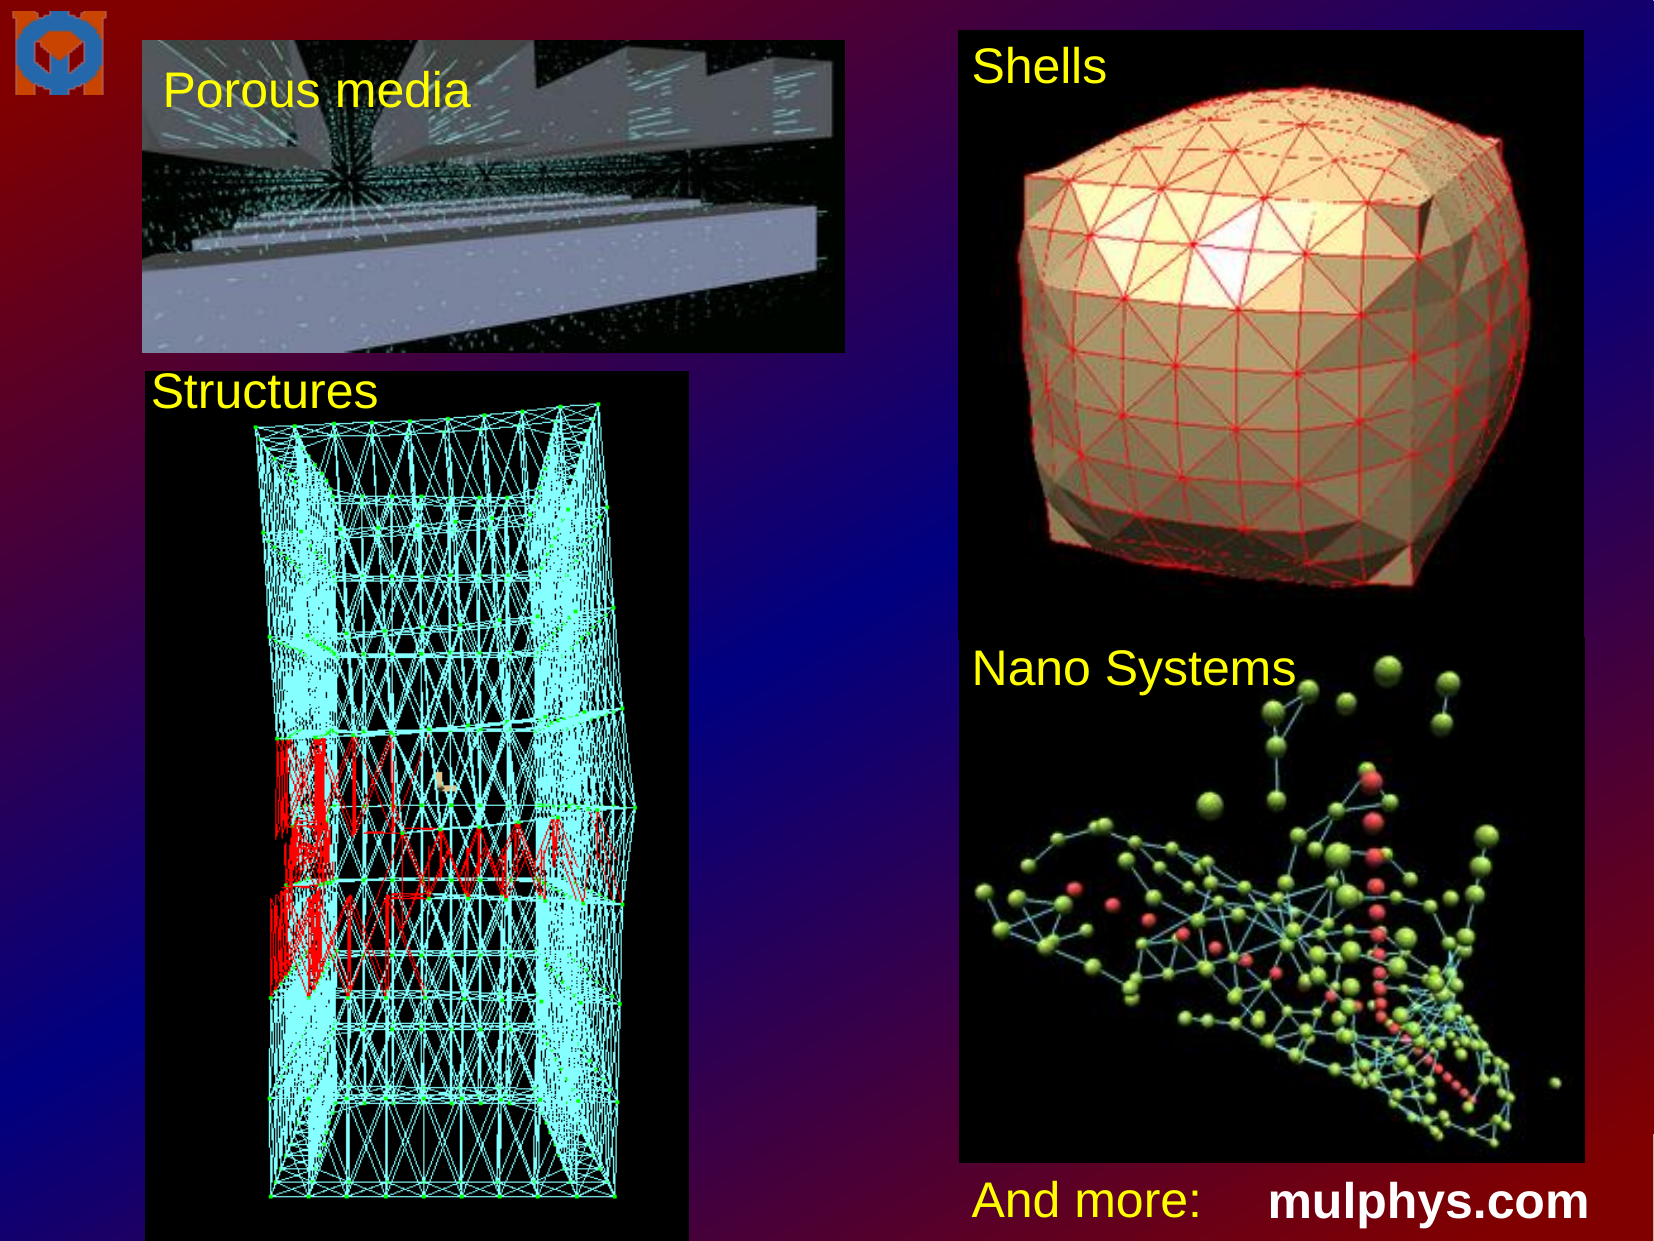

Shells
Porous media
Structures
Nano Systems
And more:
mulphys.com